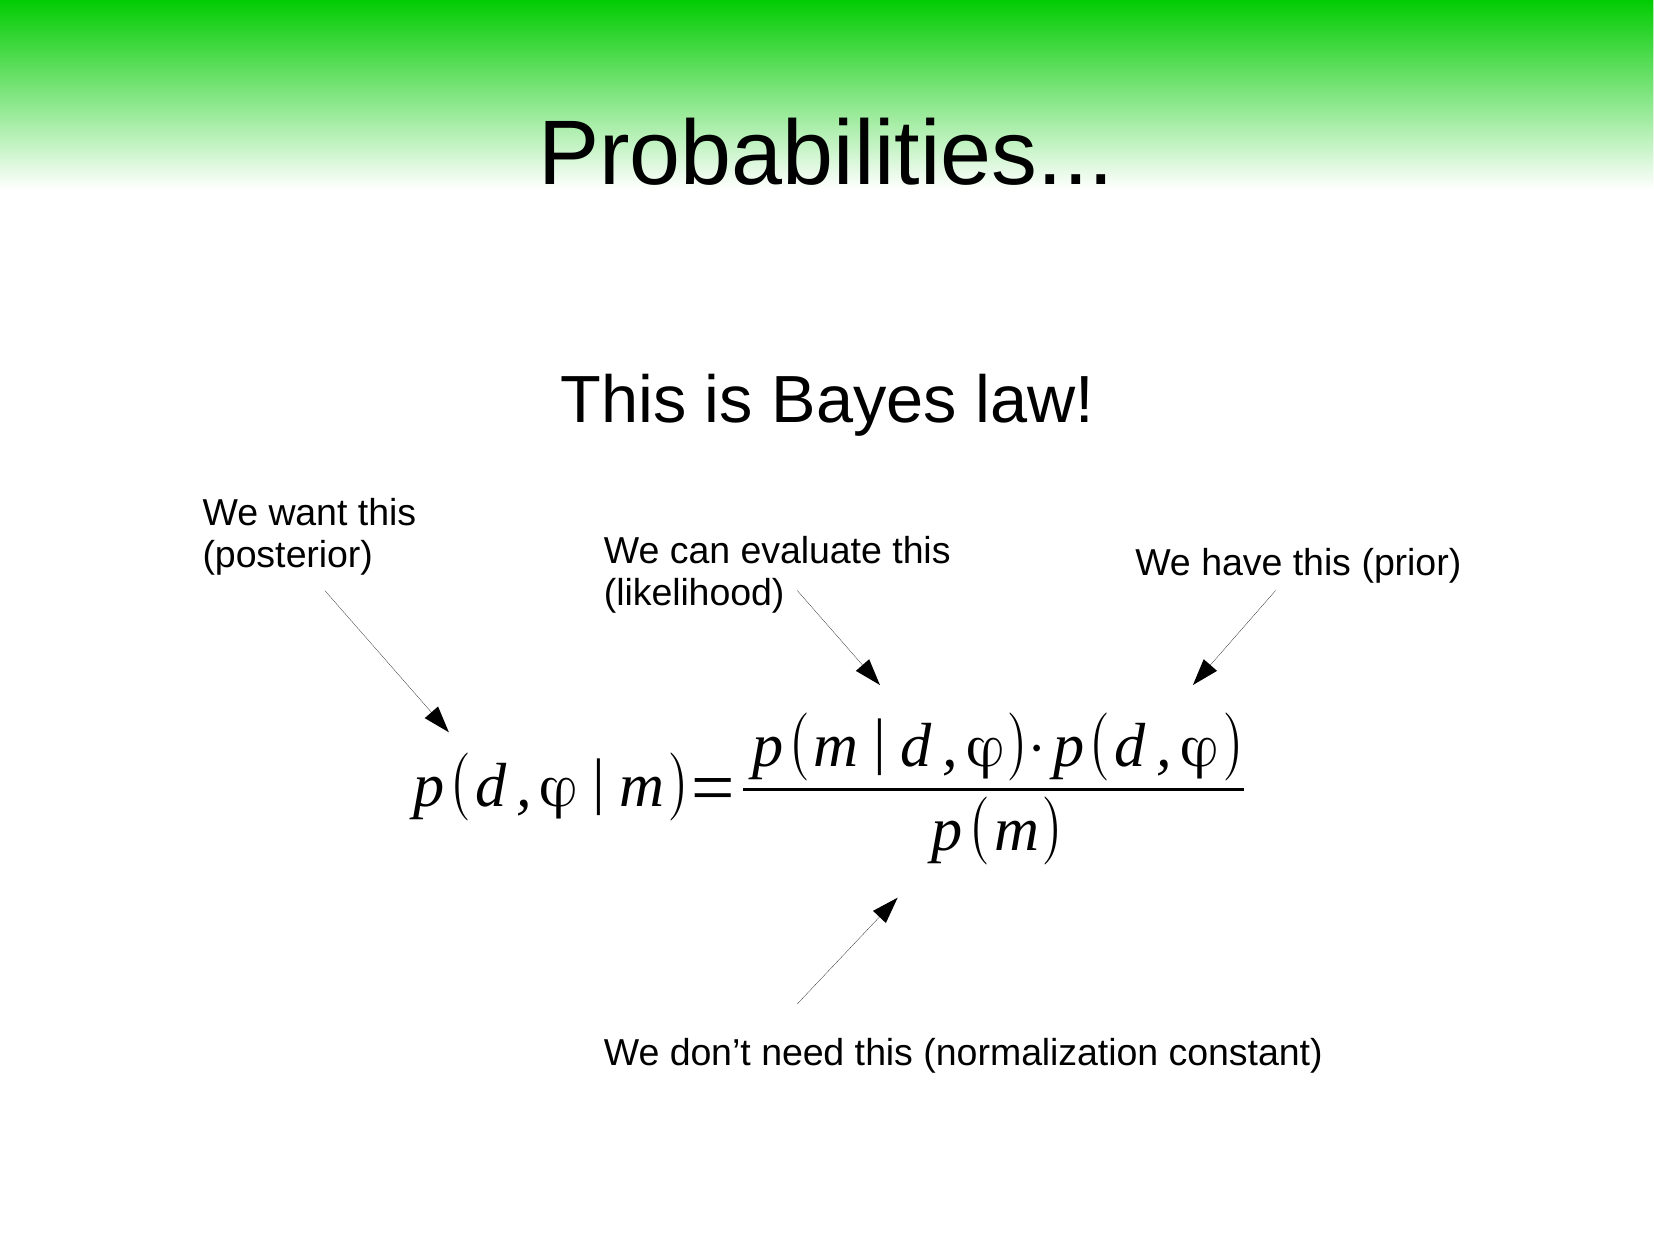

# Probabilities...
This is Bayes law!
We want this
(posterior)
We can evaluate this
(likelihood)
We have this (prior)
We don’t need this (normalization constant)